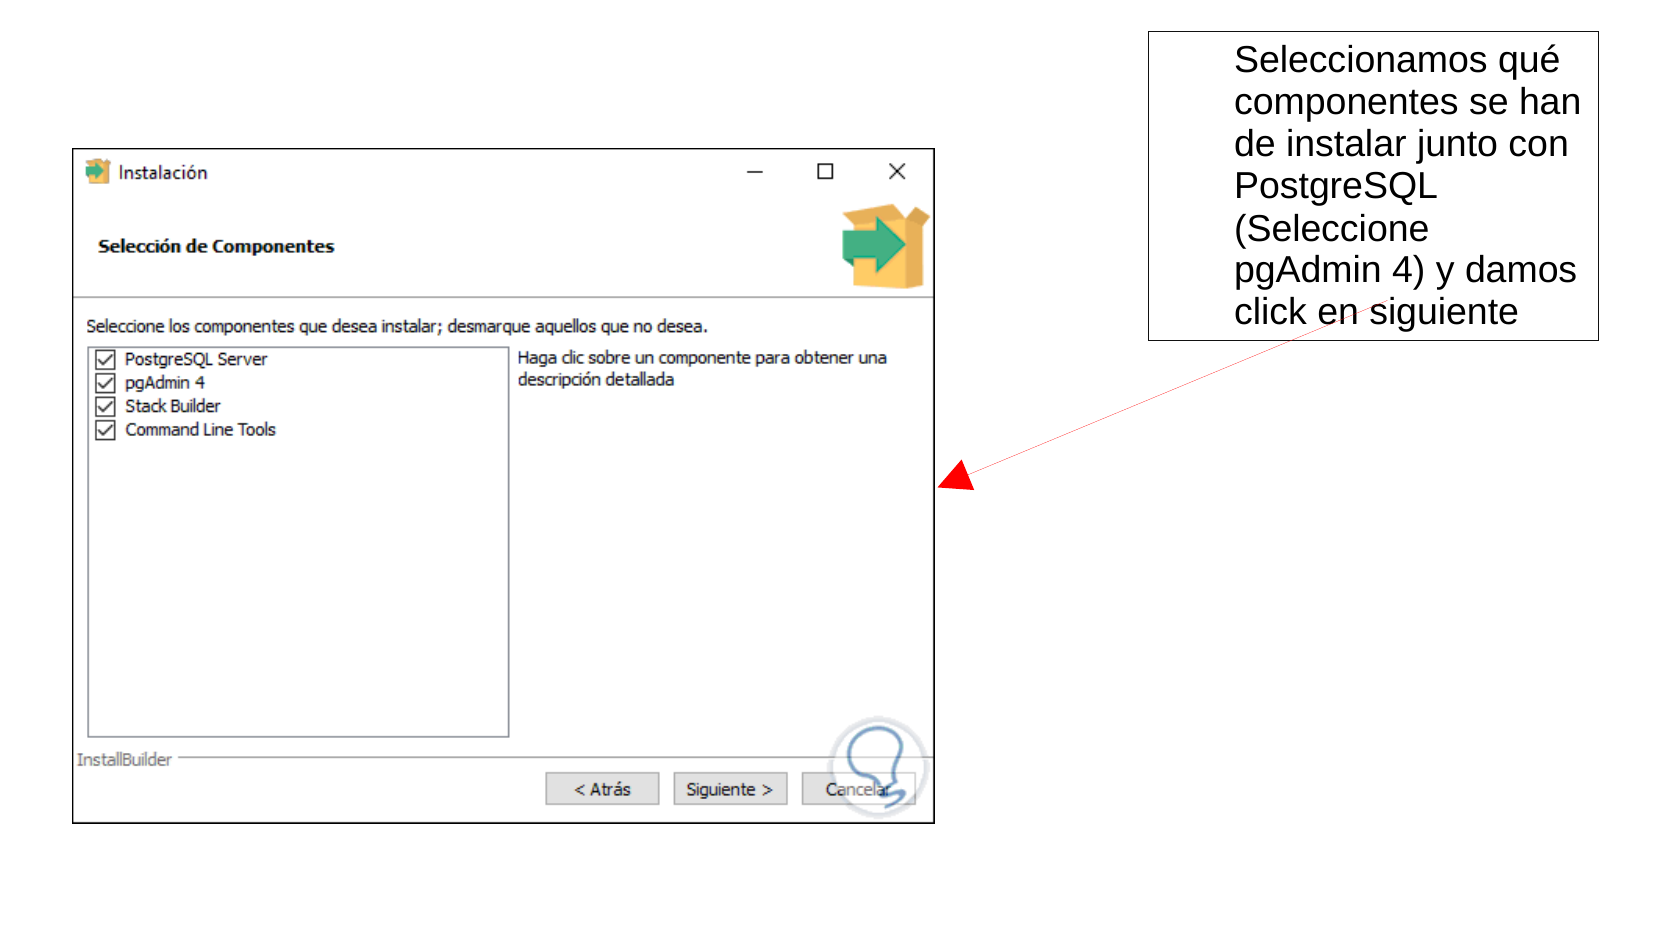

Seleccionamos qué componentes se han de instalar junto con PostgreSQL (Seleccione pgAdmin 4) y damos click en siguiente